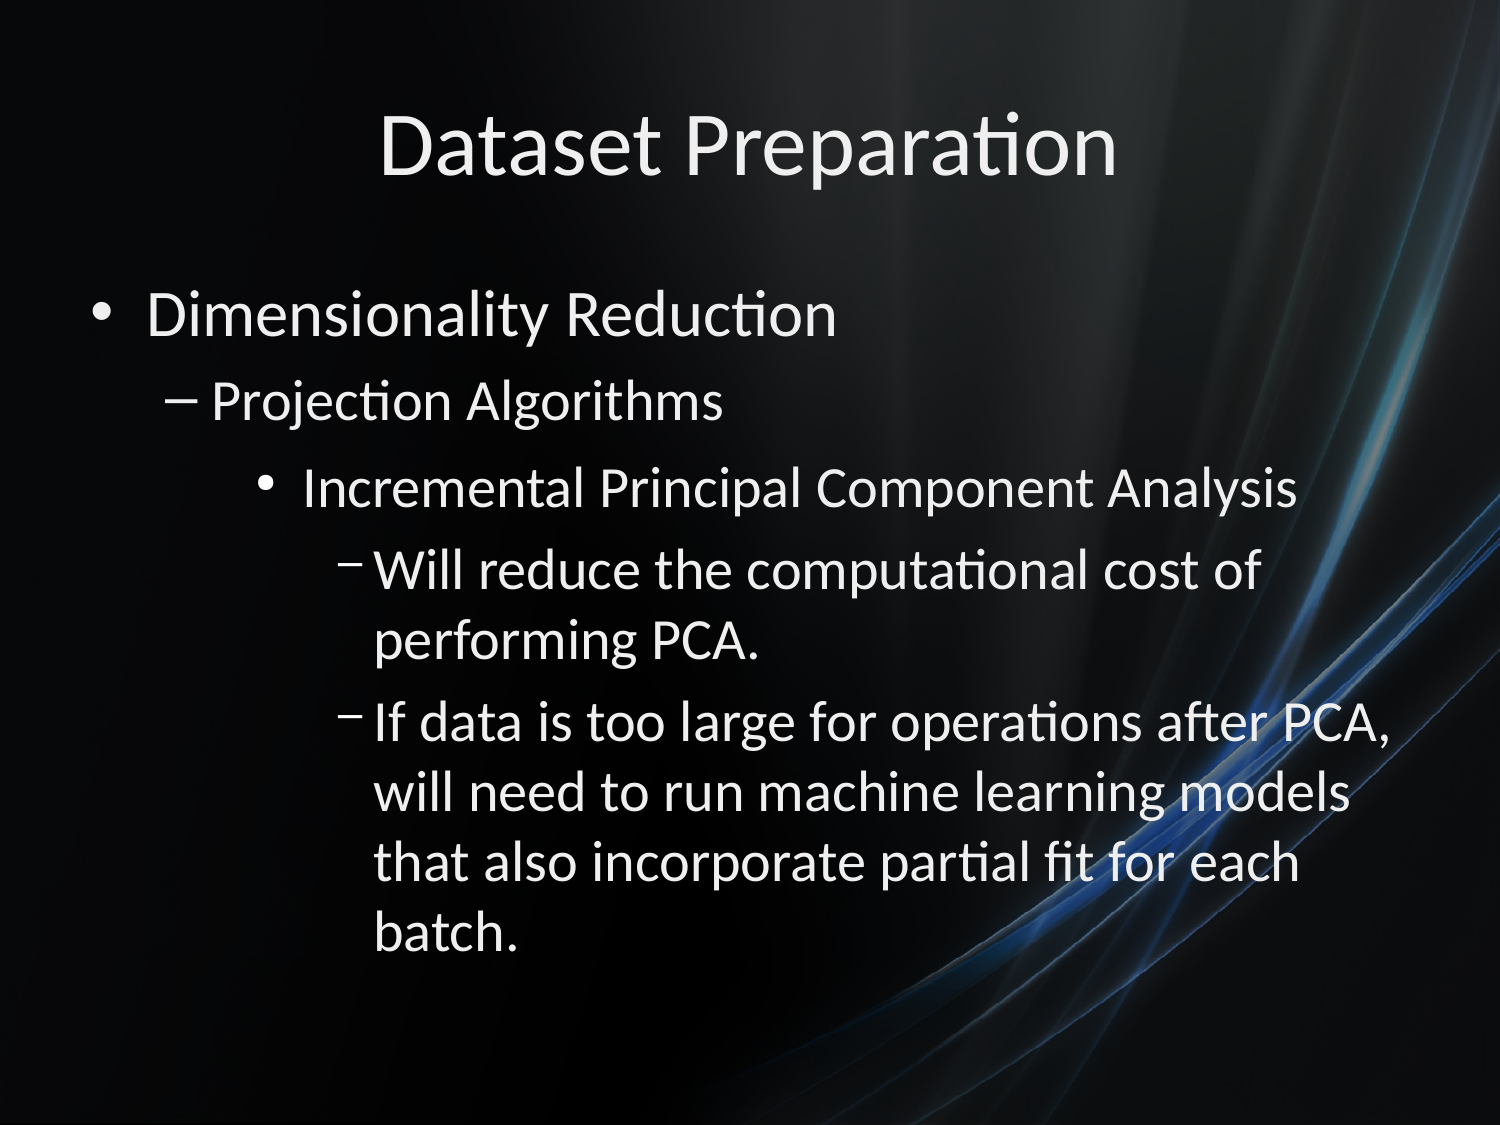

# Dataset Preparation
Dimensionality Reduction
Projection Algorithms
Incremental Principal Component Analysis
Will reduce the computational cost of performing PCA.
If data is too large for operations after PCA, will need to run machine learning models that also incorporate partial fit for each batch.